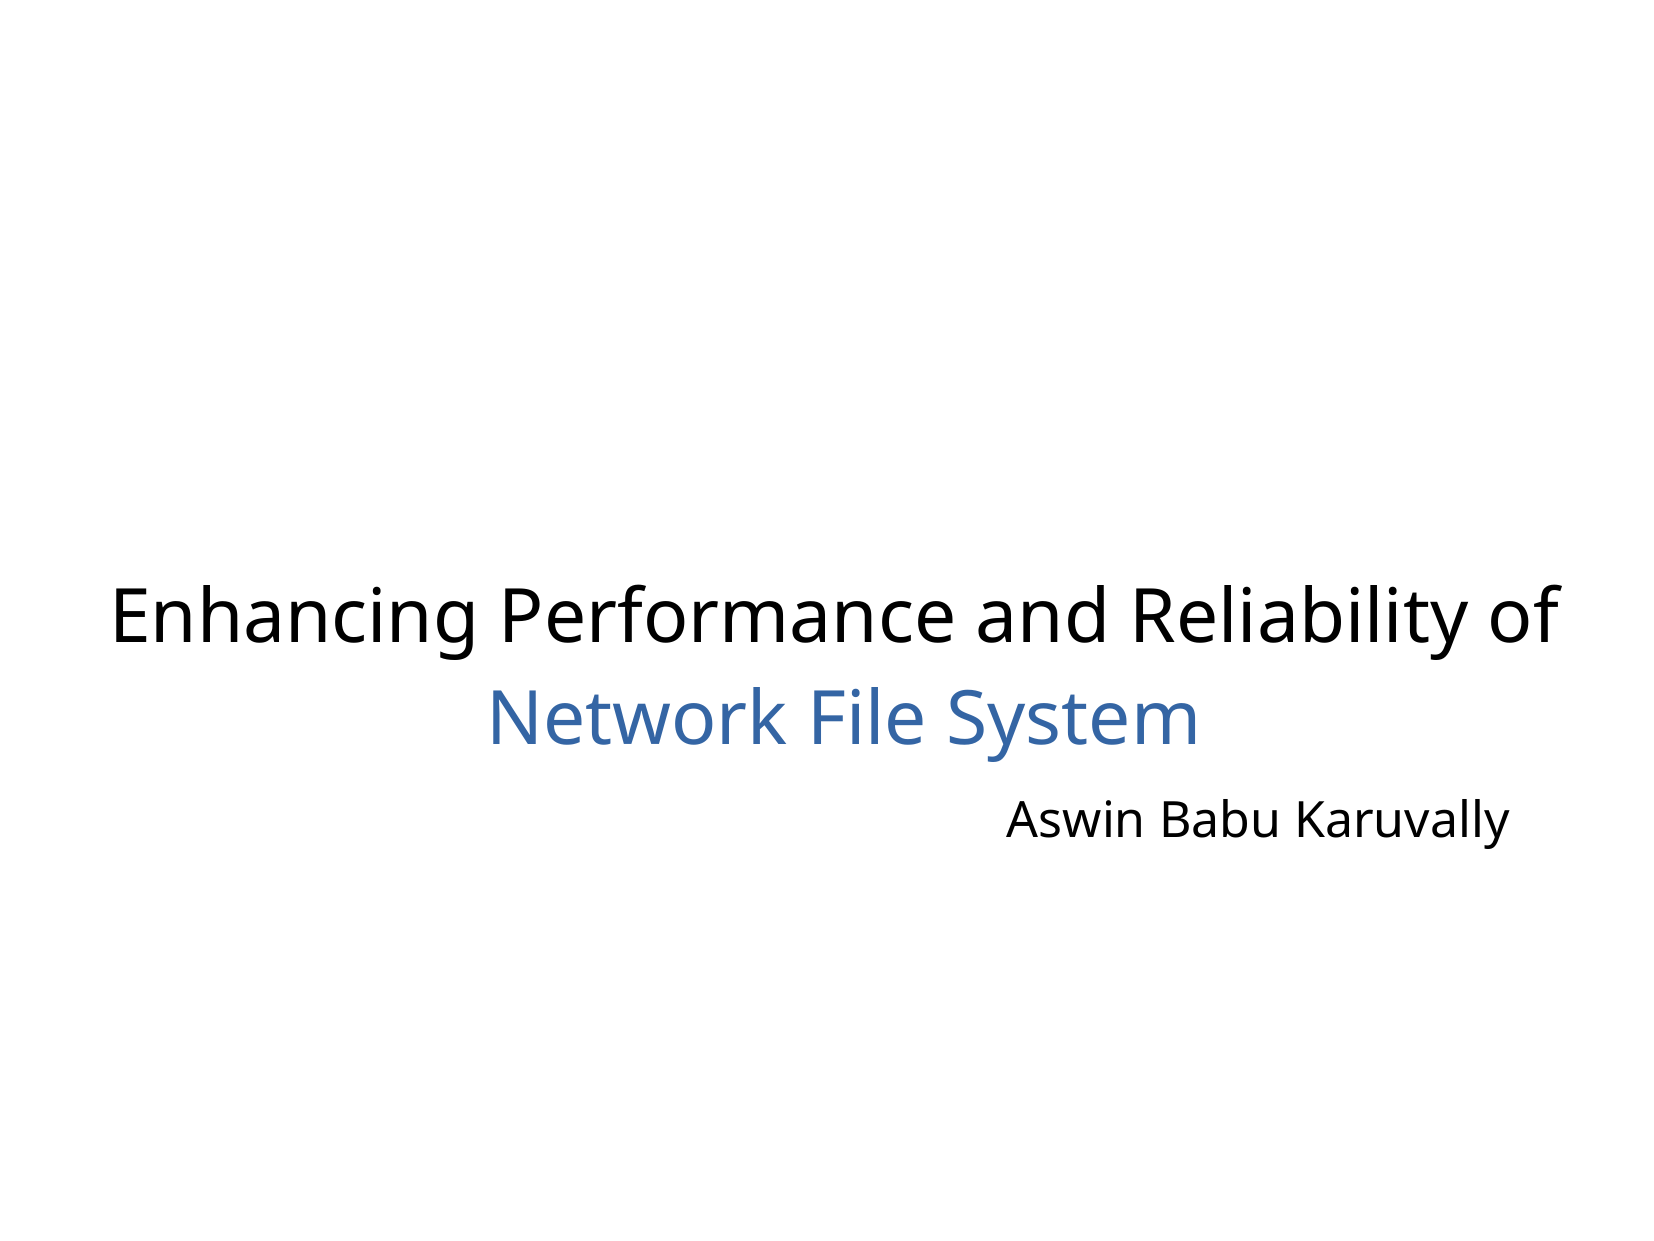

Enhancing Performance and Reliability of
Network File System
Aswin Babu Karuvally